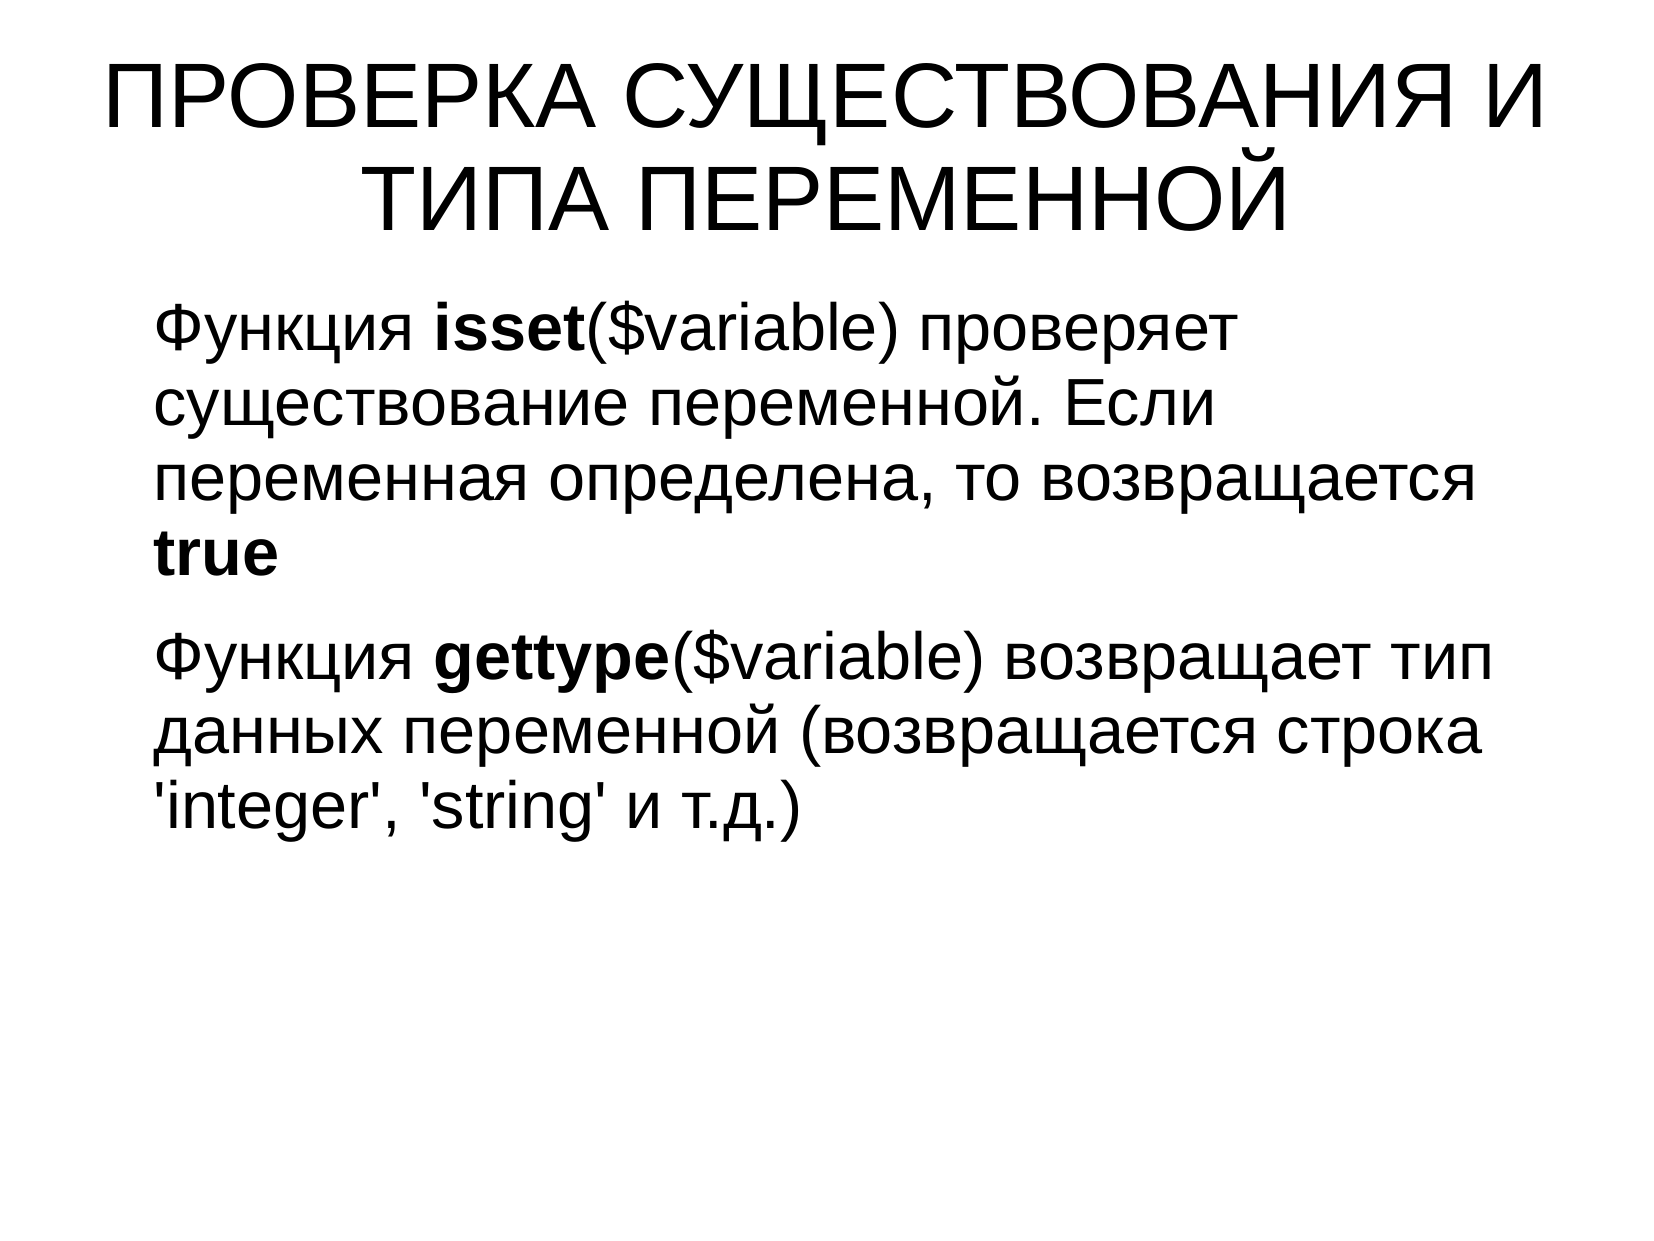

# ПРОВЕРКА СУЩЕСТВОВАНИЯ И ТИПА ПЕРЕМЕННОЙ
Функция isset($variable) проверяет существование переменной. Если переменная определена, то возвращается true
Функция gettype($variable) возвращает тип данных переменной (возвращается строка 'integer', 'string' и т.д.)